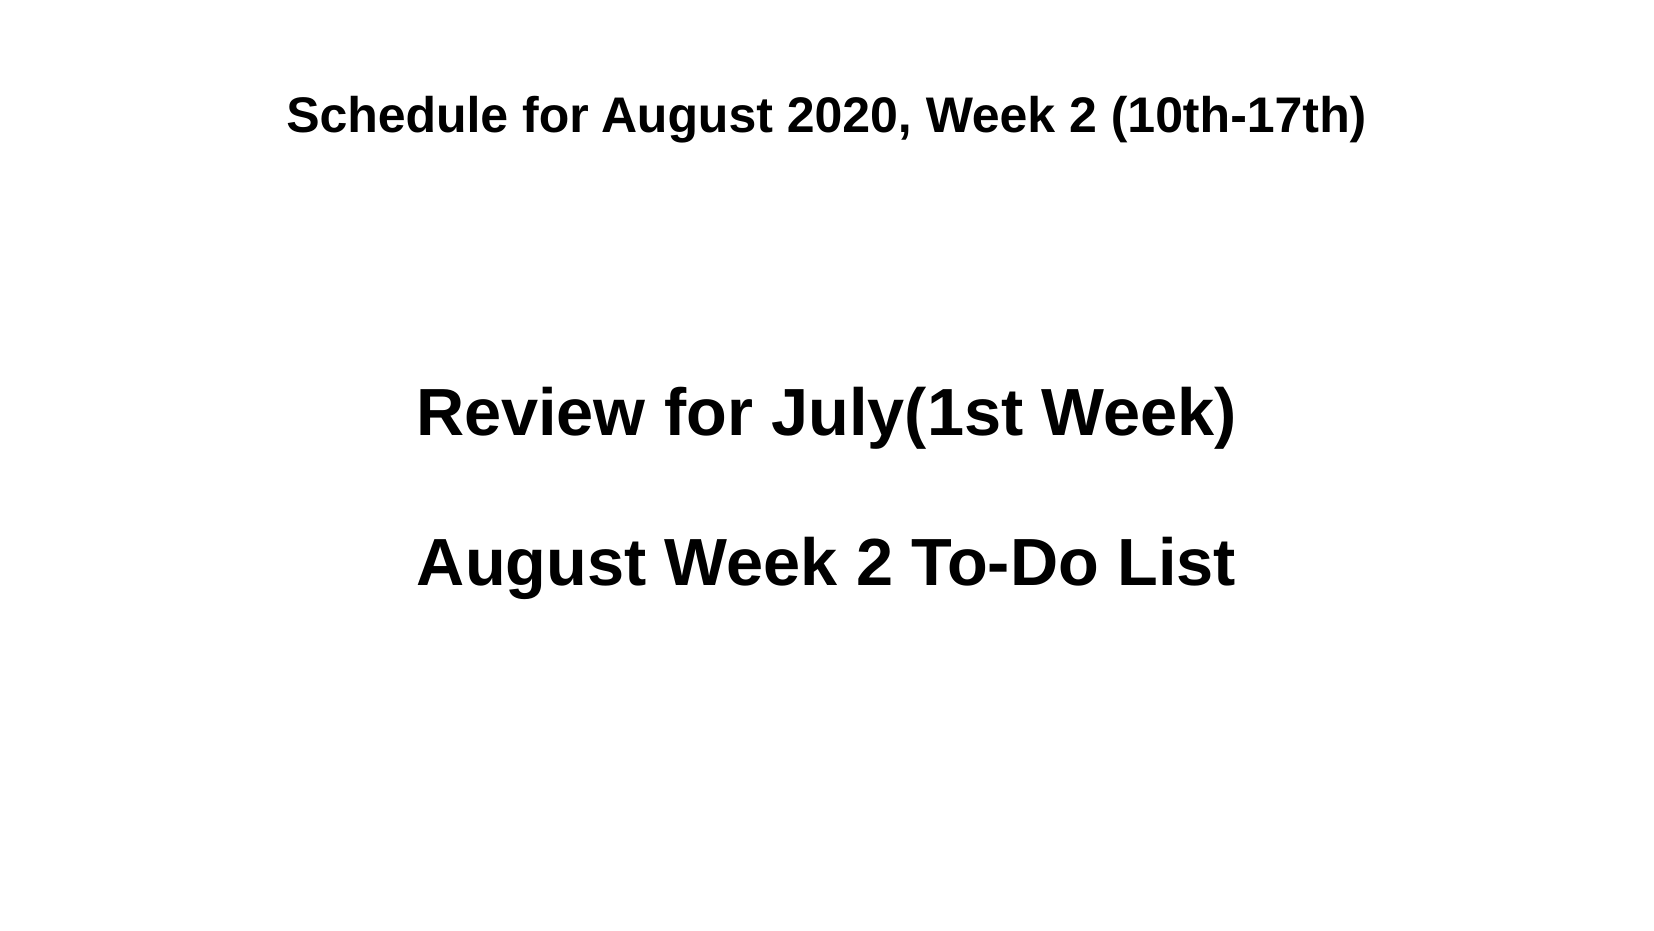

# Schedule for August 2020, Week 2 (10th-17th)
Review for July(1st Week)
August Week 2 To-Do List